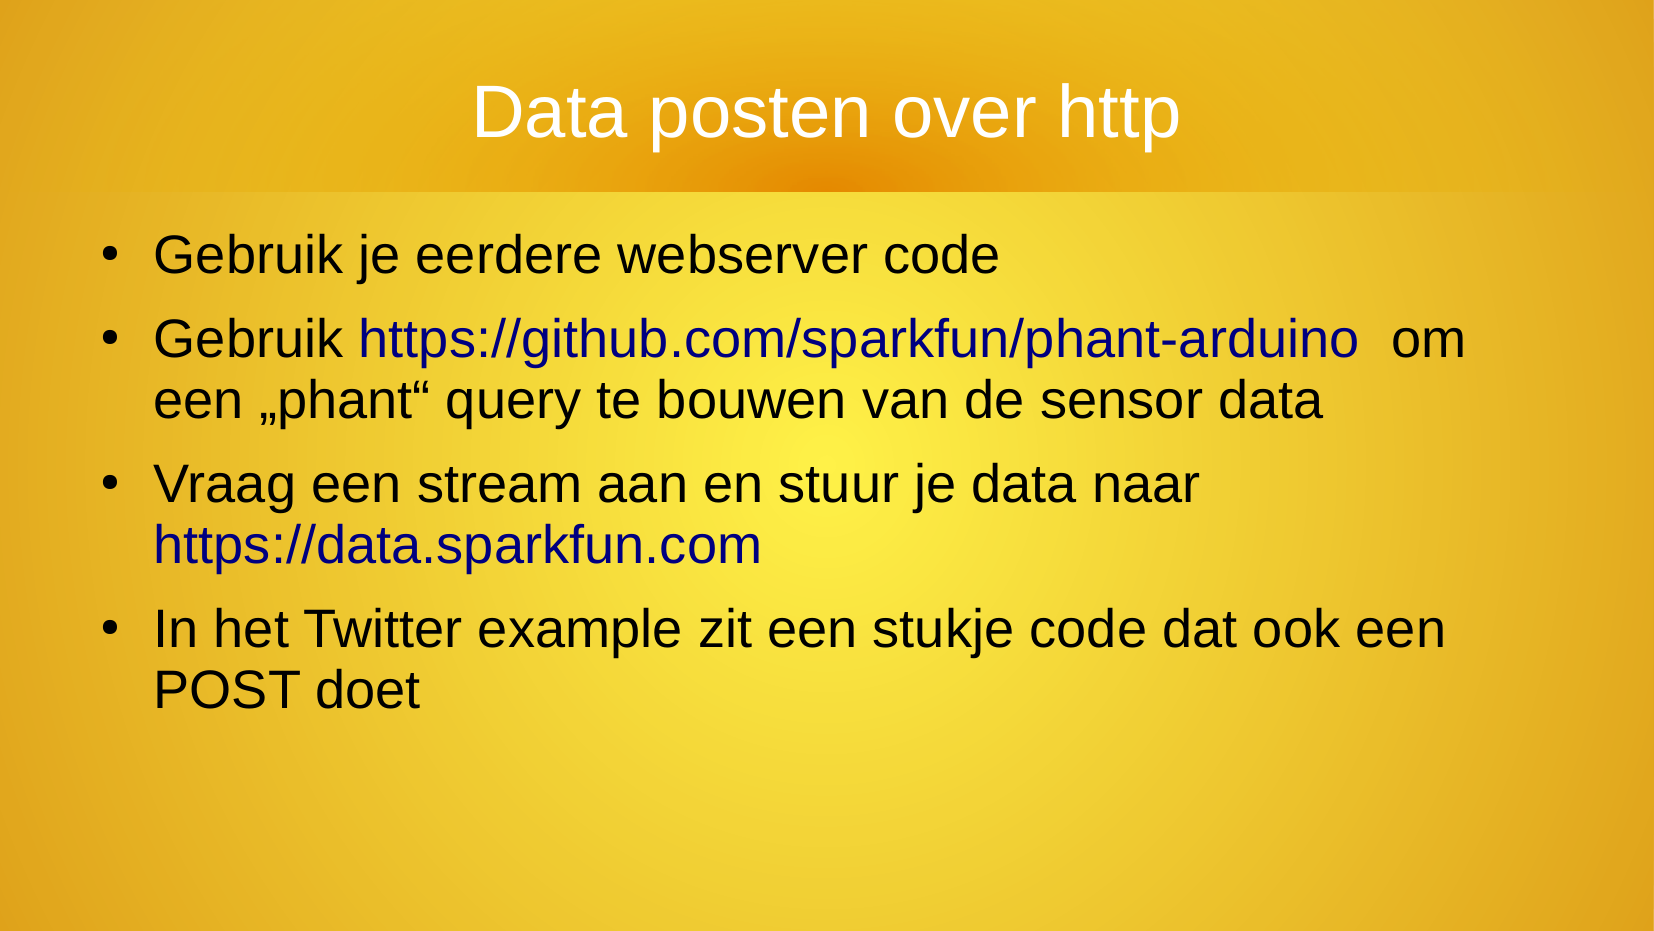

# Data posten over http
Gebruik je eerdere webserver code
Gebruik https://github.com/sparkfun/phant-arduino om een „phant“ query te bouwen van de sensor data
Vraag een stream aan en stuur je data naar https://data.sparkfun.com
In het Twitter example zit een stukje code dat ook een POST doet